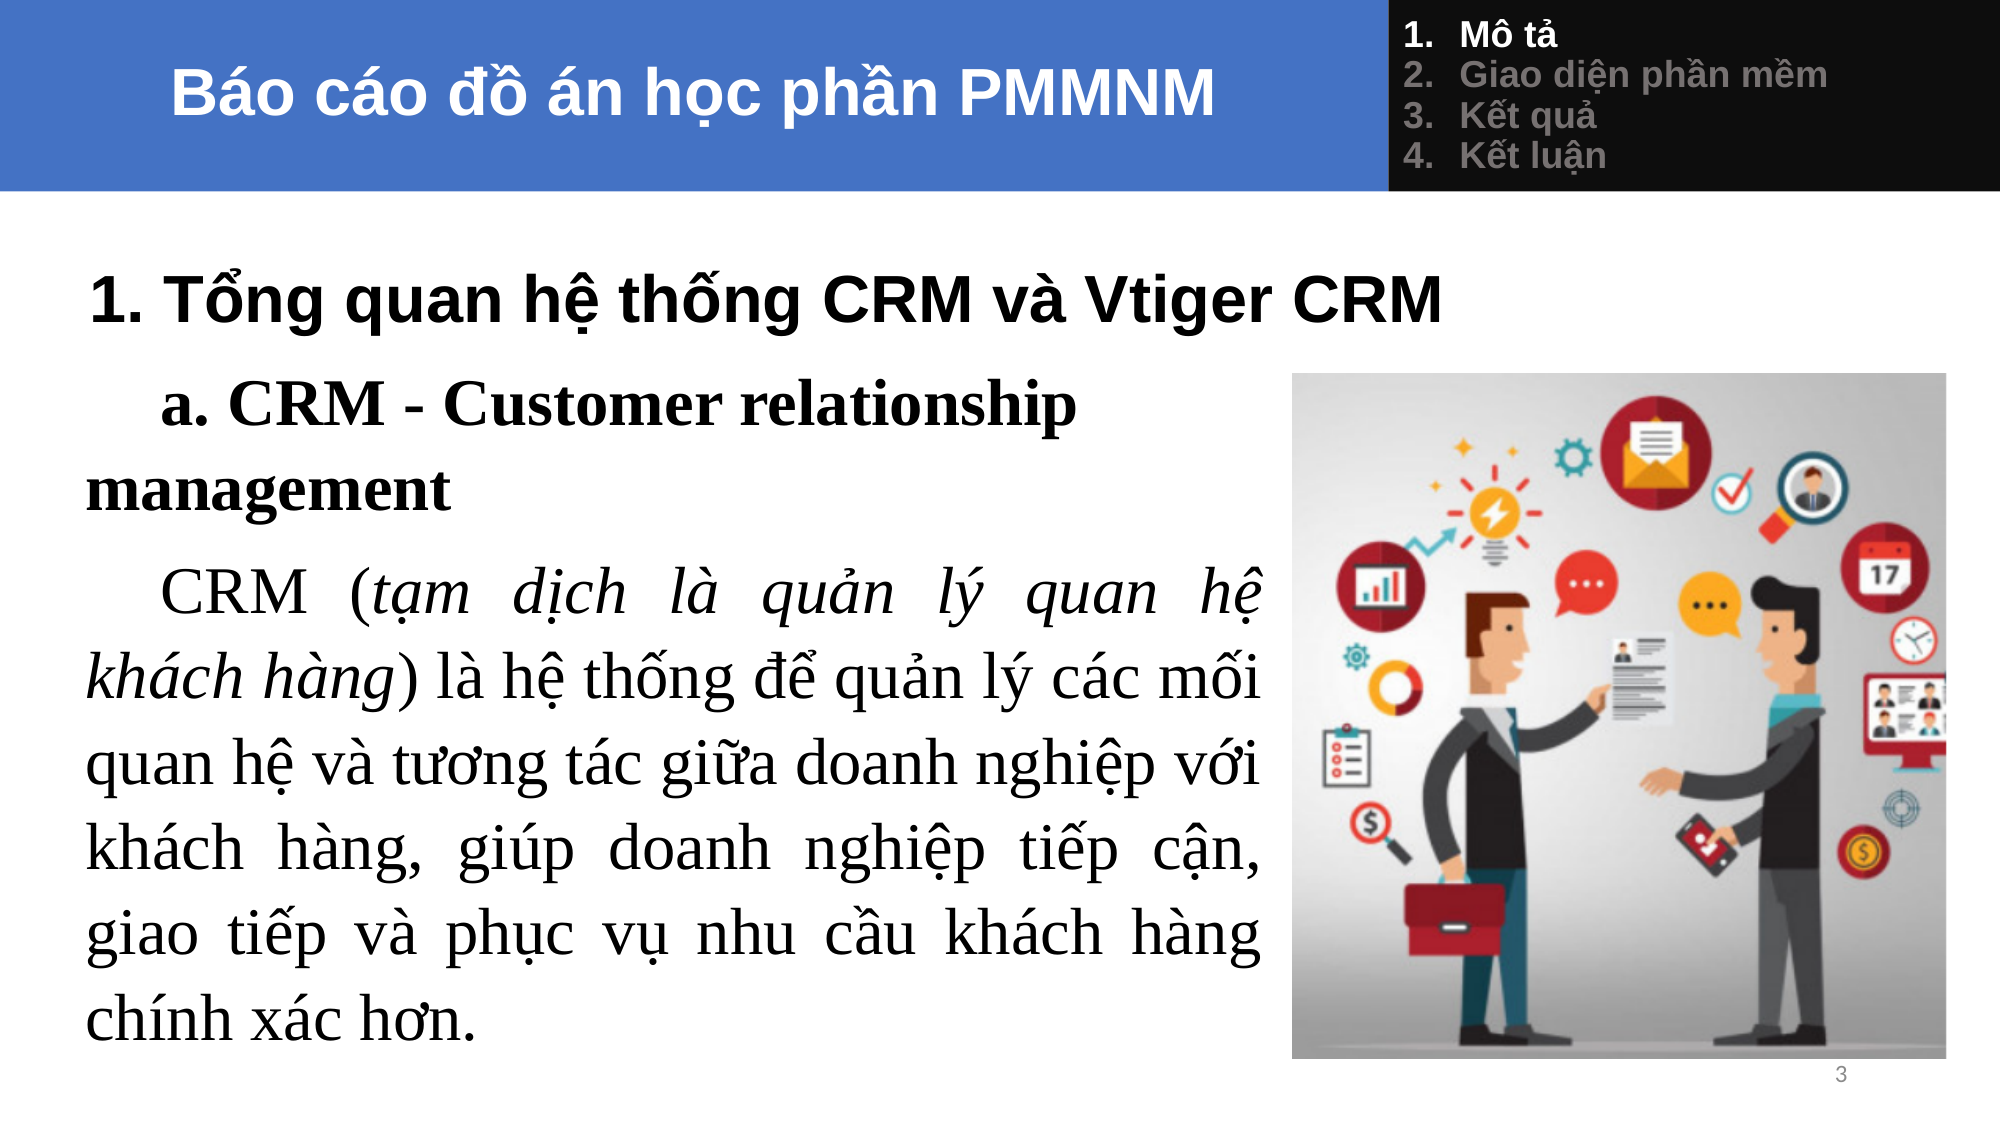

Báo cáo đồ án học phần PMMNM
Mô tả
Giao diện phần mềm
Kết quả
Kết luận
	1. Tổng quan hệ thống CRM và Vtiger CRM
	a. CRM - Customer relationship management
	CRM (tạm dịch là quản lý quan hệ khách hàng) là hệ thống để quản lý các mối quan hệ và tương tác giữa doanh nghiệp với khách hàng, giúp doanh nghiệp tiếp cận, giao tiếp và phục vụ nhu cầu khách hàng chính xác hơn.